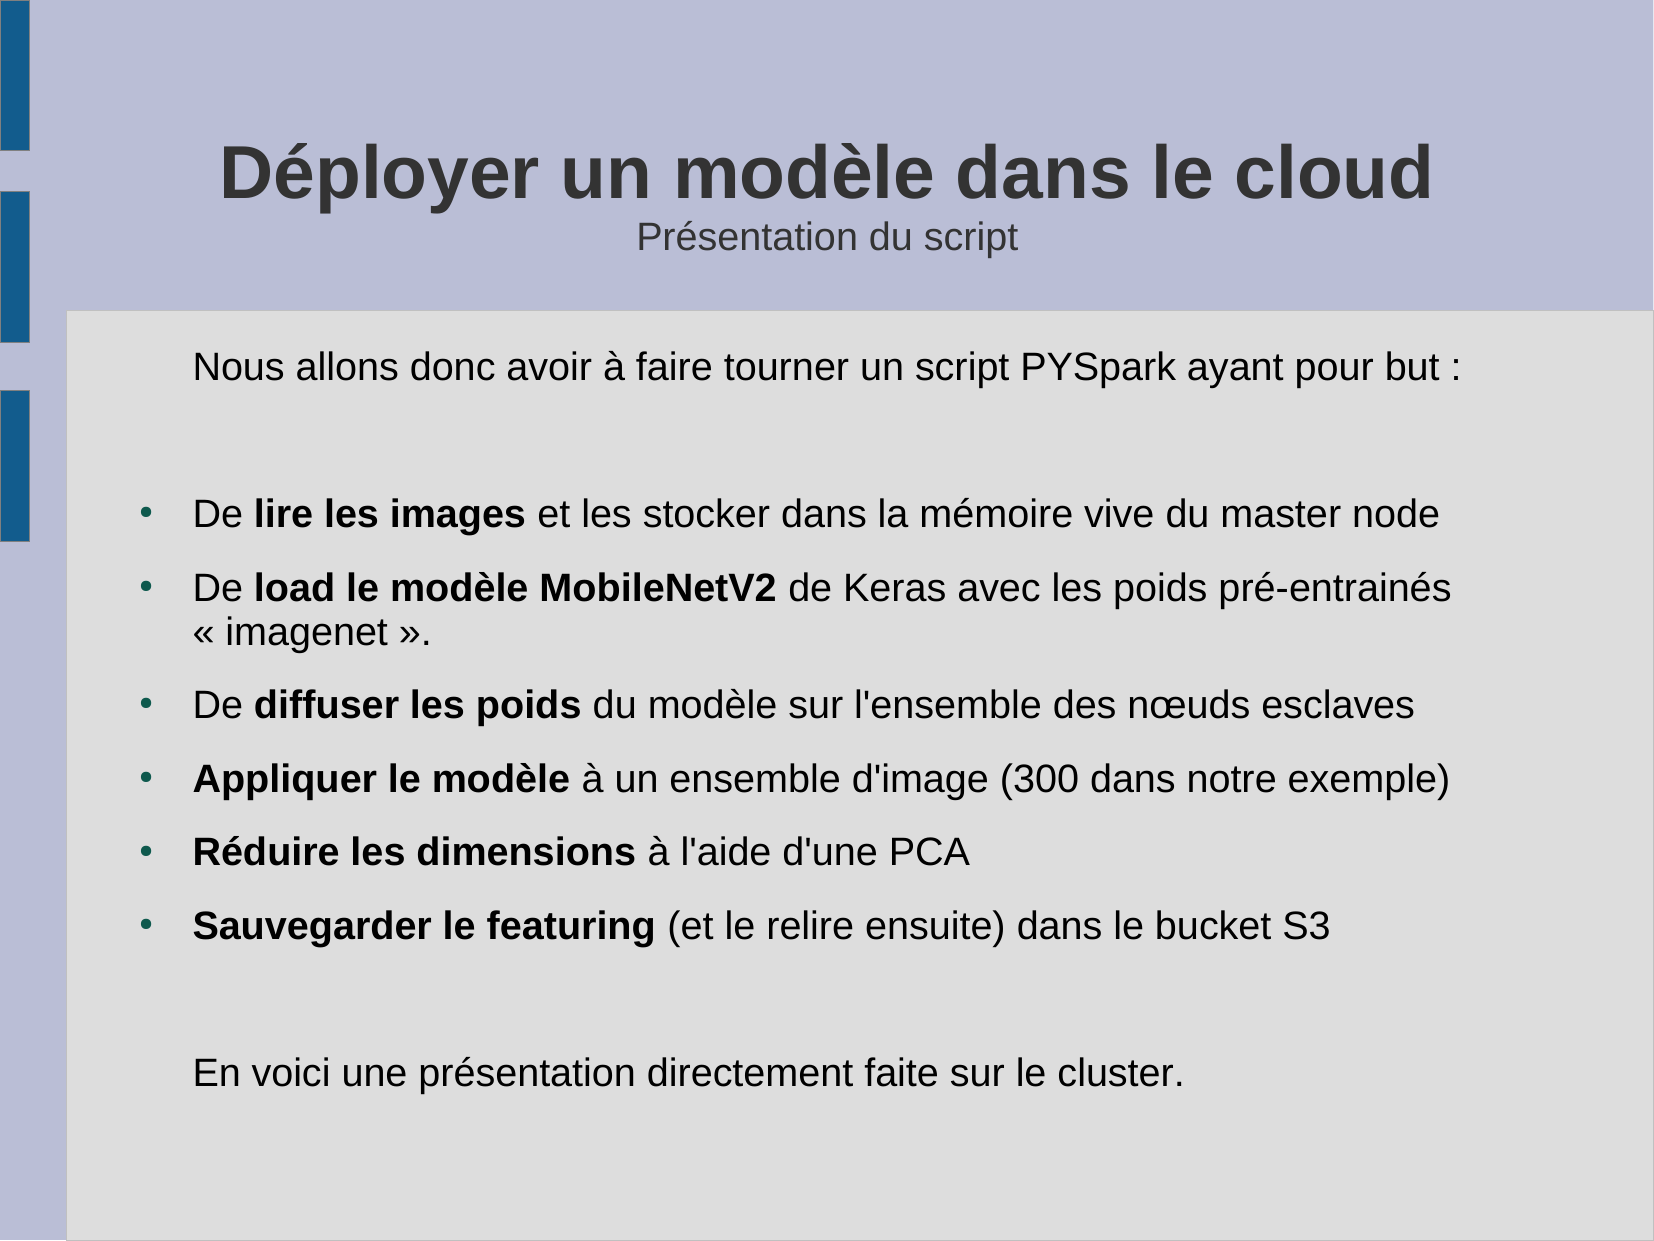

# Déployer un modèle dans le cloud Présentation du script
Nous allons donc avoir à faire tourner un script PYSpark ayant pour but :
De lire les images et les stocker dans la mémoire vive du master node
De load le modèle MobileNetV2 de Keras avec les poids pré-entrainés « imagenet ».
De diffuser les poids du modèle sur l'ensemble des nœuds esclaves
Appliquer le modèle à un ensemble d'image (300 dans notre exemple)
Réduire les dimensions à l'aide d'une PCA
Sauvegarder le featuring (et le relire ensuite) dans le bucket S3
En voici une présentation directement faite sur le cluster.